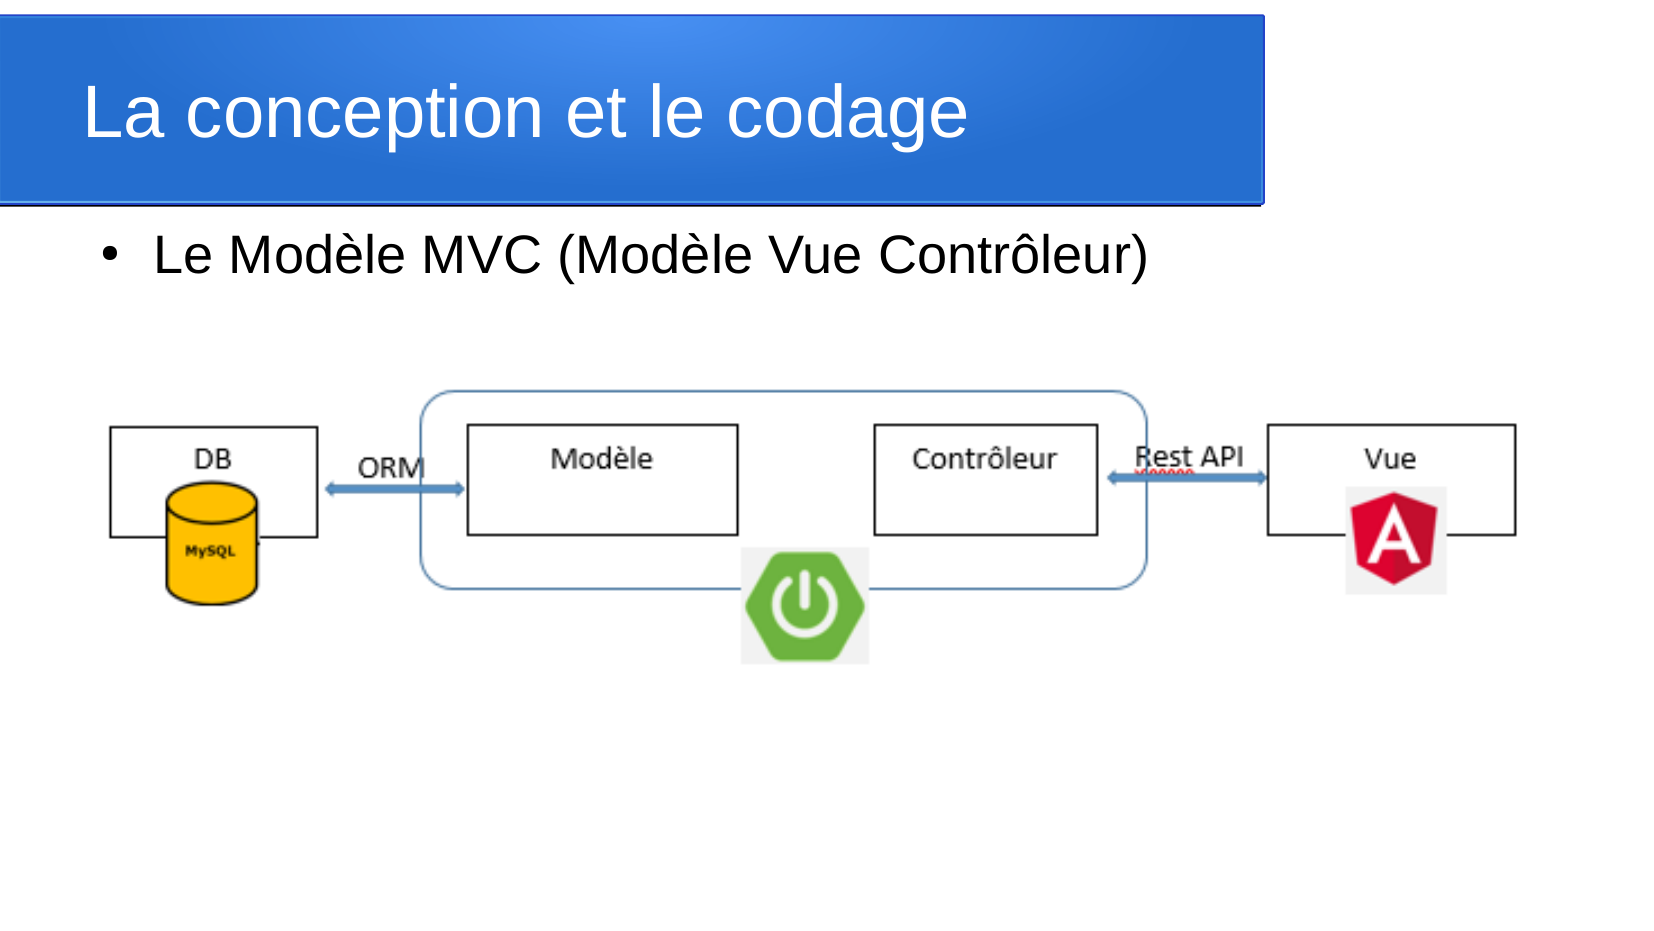

# La conception et le codage
Le Modèle MVC (Modèle Vue Contrôleur)